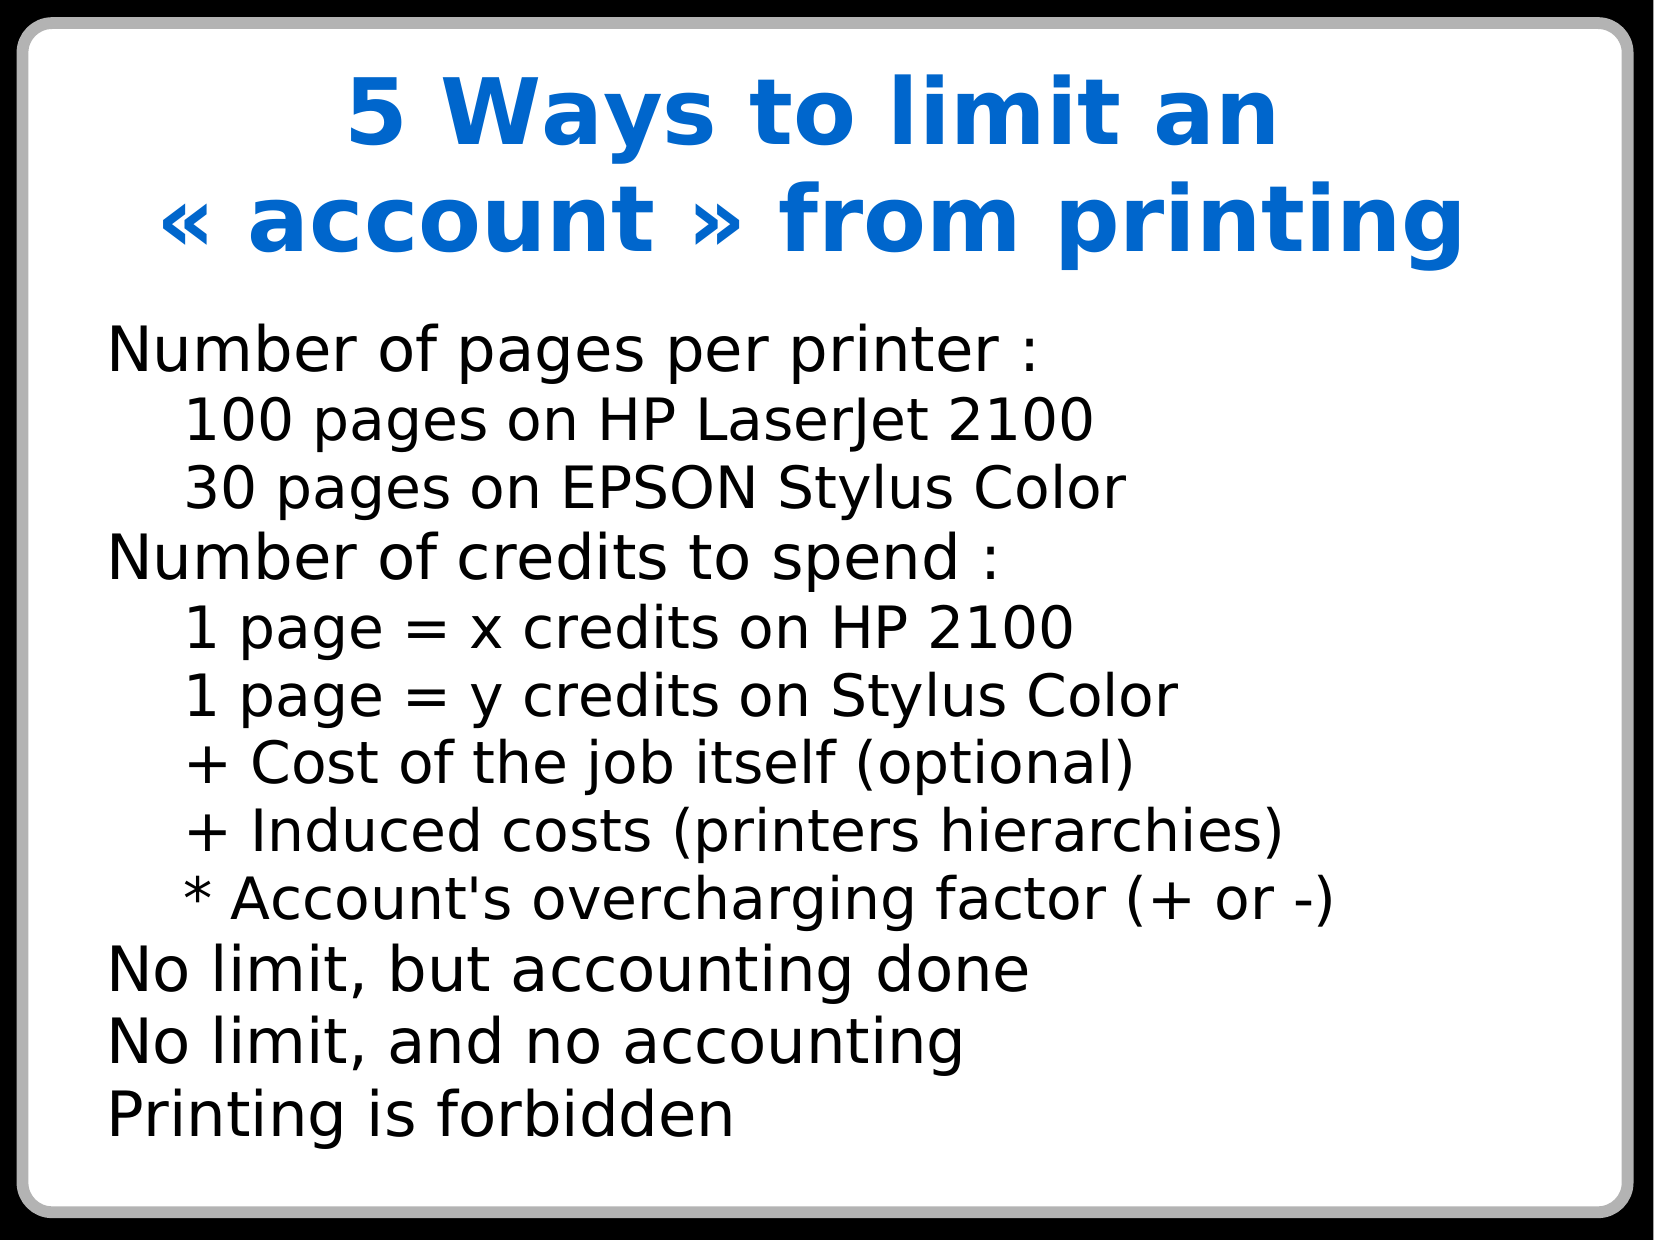

# 5 Ways to limit an « account » from printing
Number of pages per printer :
100 pages on HP LaserJet 2100
30 pages on EPSON Stylus Color
Number of credits to spend :
1 page = x credits on HP 2100
1 page = y credits on Stylus Color
+ Cost of the job itself (optional)
+ Induced costs (printers hierarchies)
* Account's overcharging factor (+ or -)
No limit, but accounting done
No limit, and no accounting
Printing is forbidden